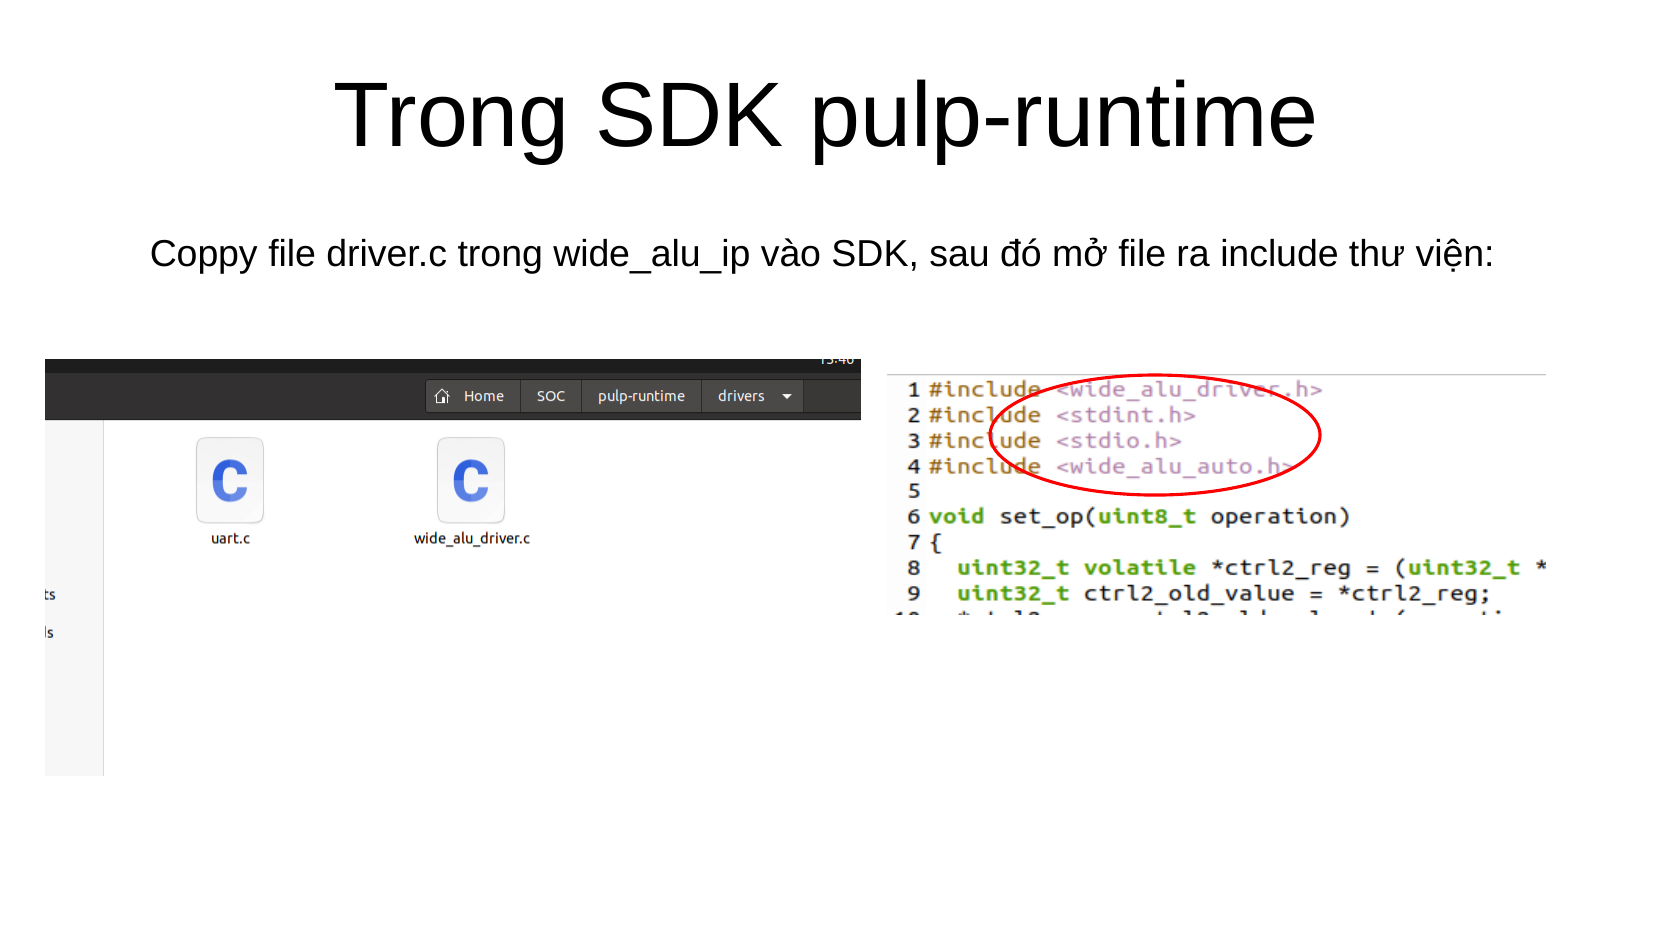

# Trong SDK pulp-runtime
Coppy file driver.c trong wide_alu_ip vào SDK, sau đó mở file ra include thư viện: